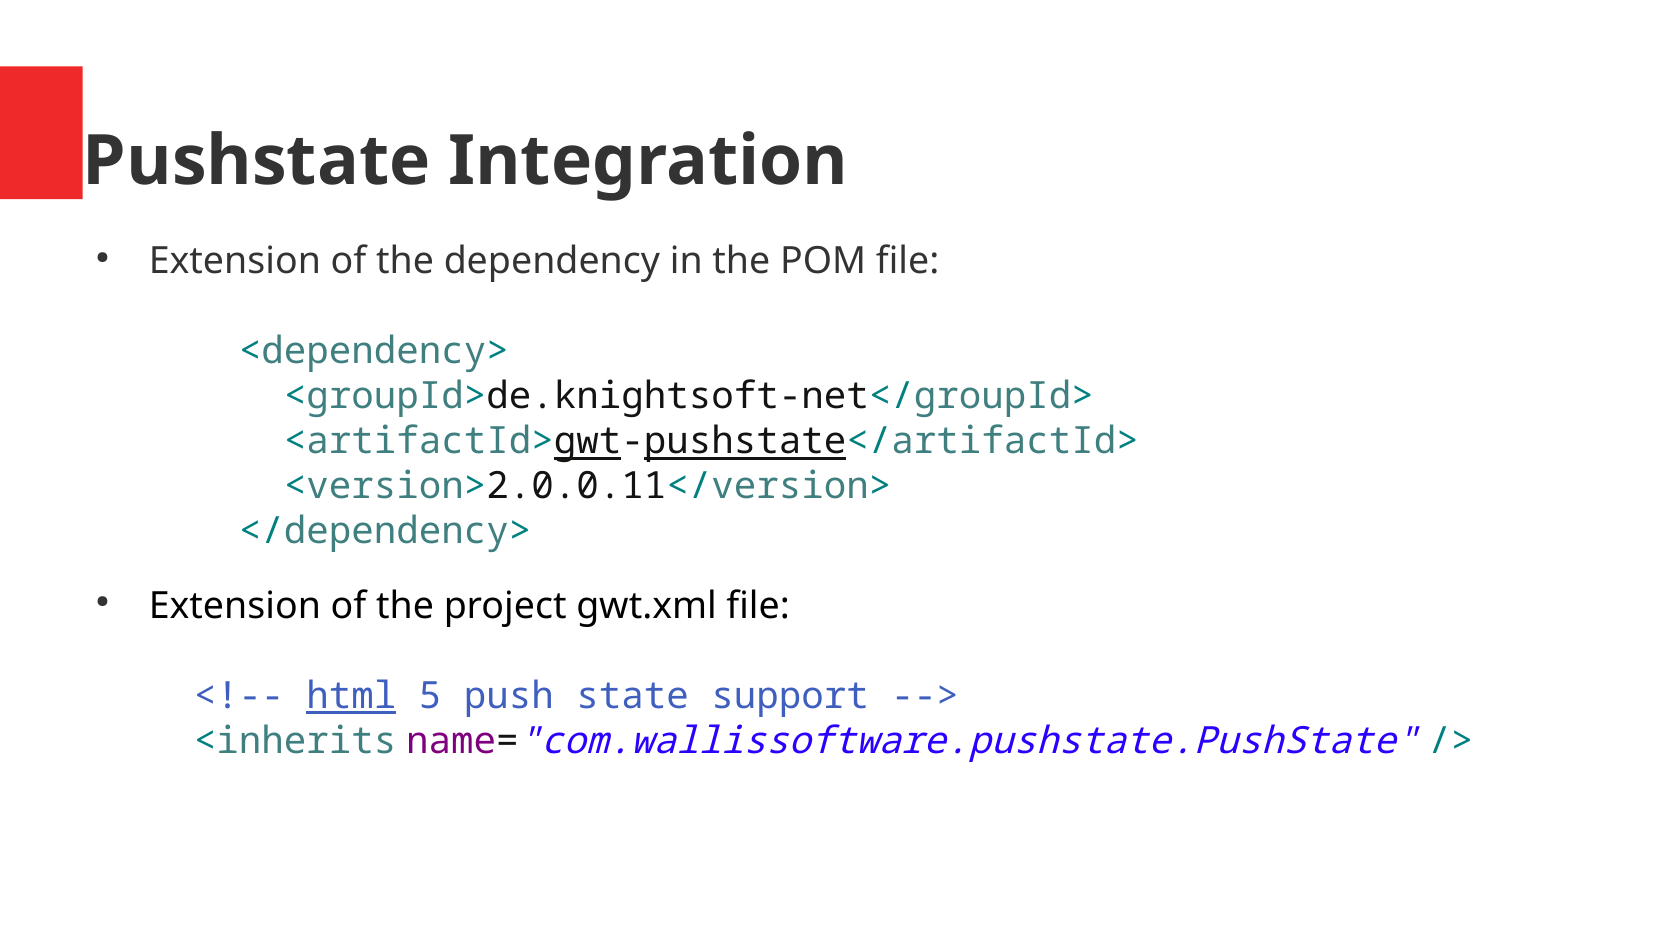

# Pushstate Integration
Extension of the dependency in the POM file:
 <dependency>
 <groupId>de.knightsoft-net</groupId>
 <artifactId>gwt-pushstate</artifactId>
 <version>2.0.0.11</version>
 </dependency>
Extension of the project gwt.xml file:
 <!-- html 5 push state support -->
 <inherits name="com.wallissoftware.pushstate.PushState" />